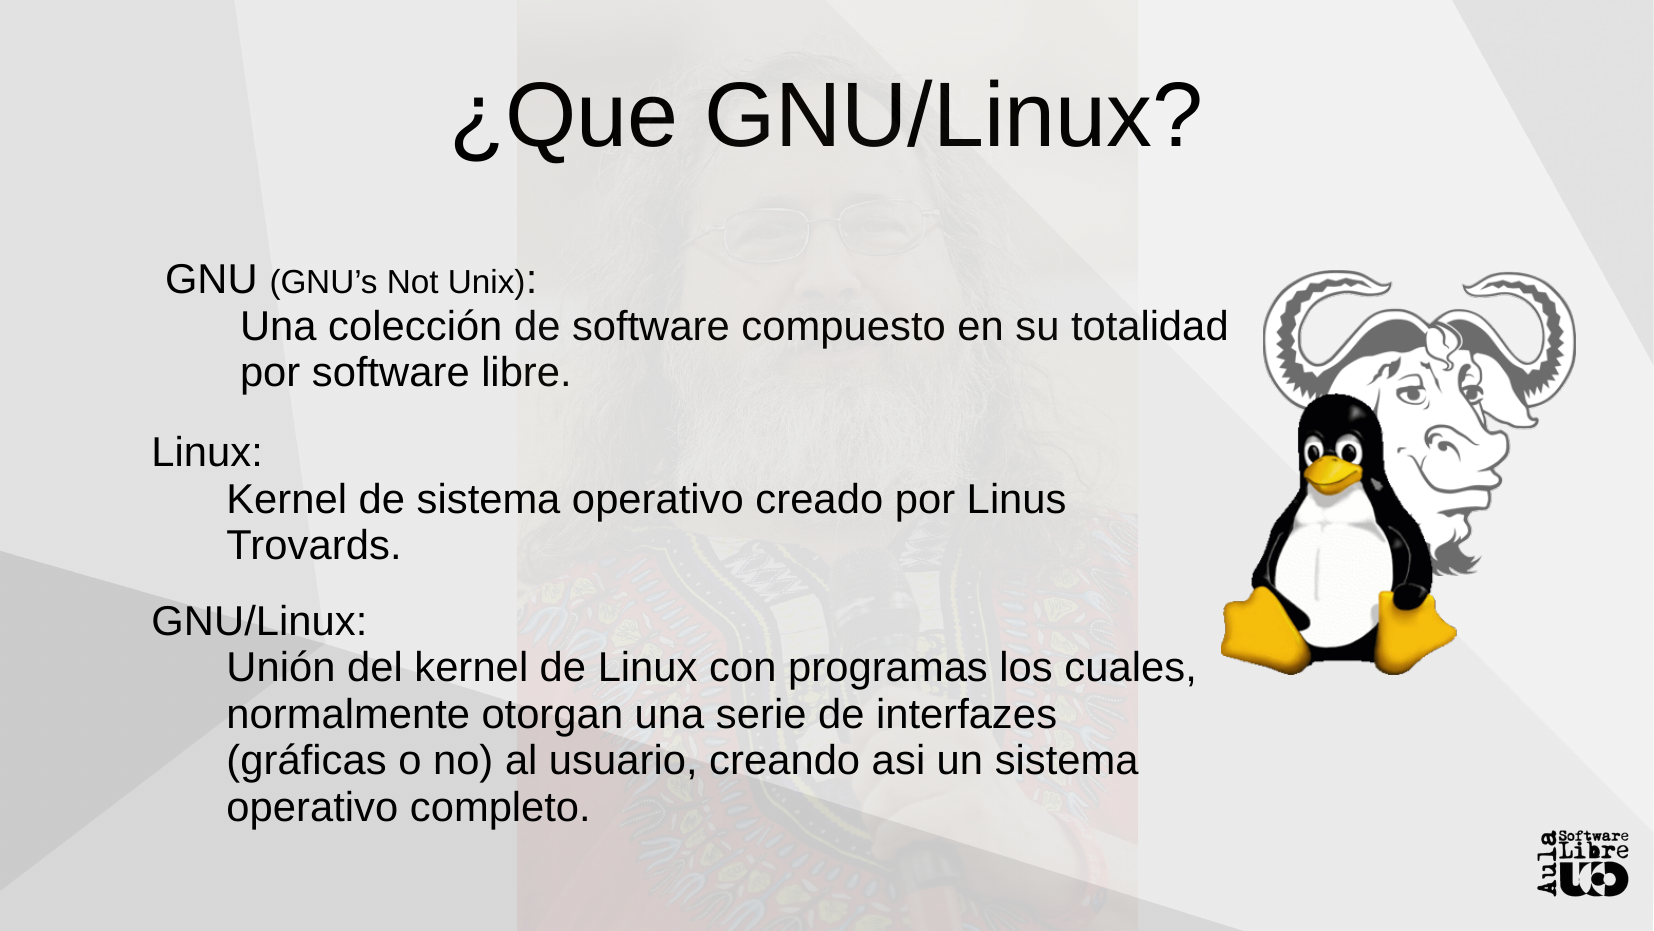

# ¿Que GNU/Linux?
GNU (GNU’s Not Unix):
	Una colección de software compuesto en su totalidad
	por software libre.
Linux:
	Kernel de sistema operativo creado por Linus
	Trovards.
GNU/Linux:
	Unión del kernel de Linux con programas los cuales,
	normalmente otorgan una serie de interfazes
	(gráficas o no) al usuario, creando asi un sistema
	operativo completo.